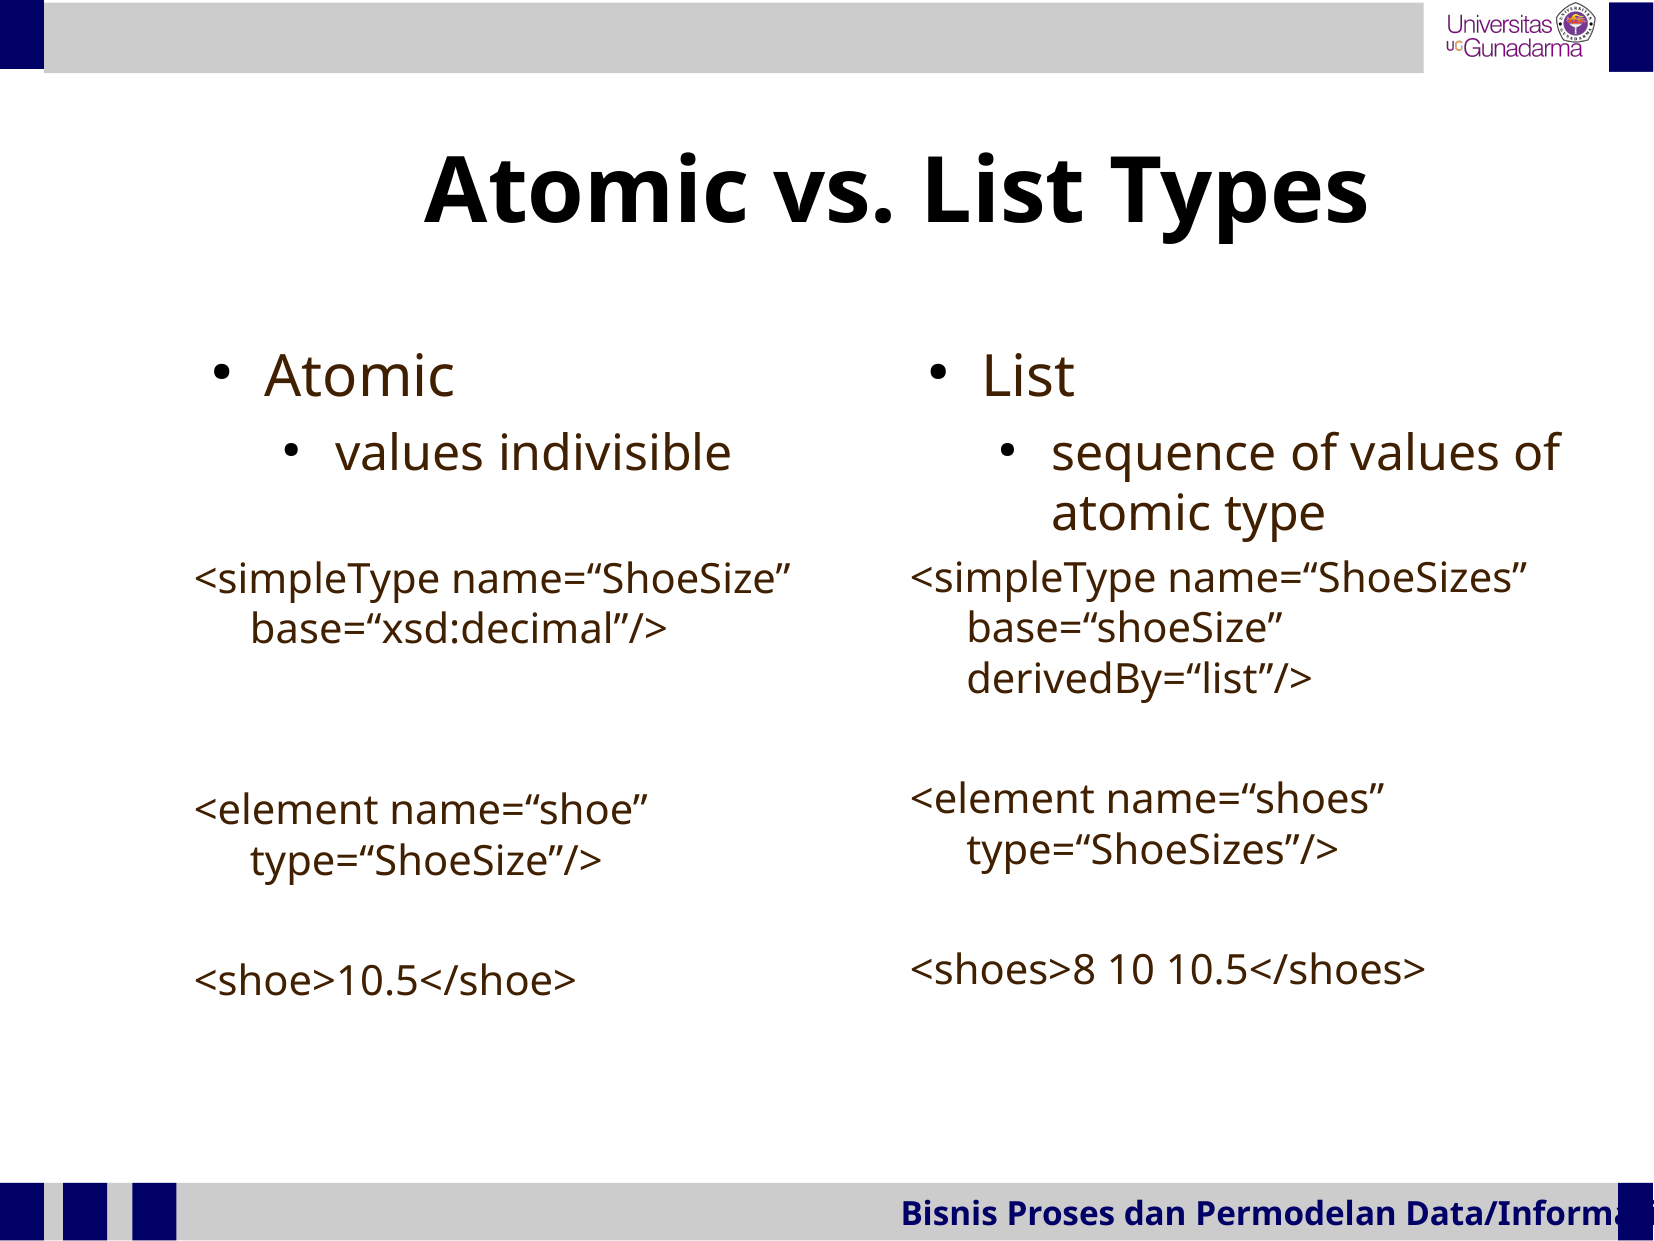

# Atomic vs. List Types
Atomic
values indivisible
<simpleType name=“ShoeSize” base=“xsd:decimal”/>
<element name=“shoe” type=“ShoeSize”/>
<shoe>10.5</shoe>
List
sequence of values of atomic type
<simpleType name=“ShoeSizes” base=“shoeSize” derivedBy=“list”/>
<element name=“shoes” type=“ShoeSizes”/>
<shoes>8 10 10.5</shoes>